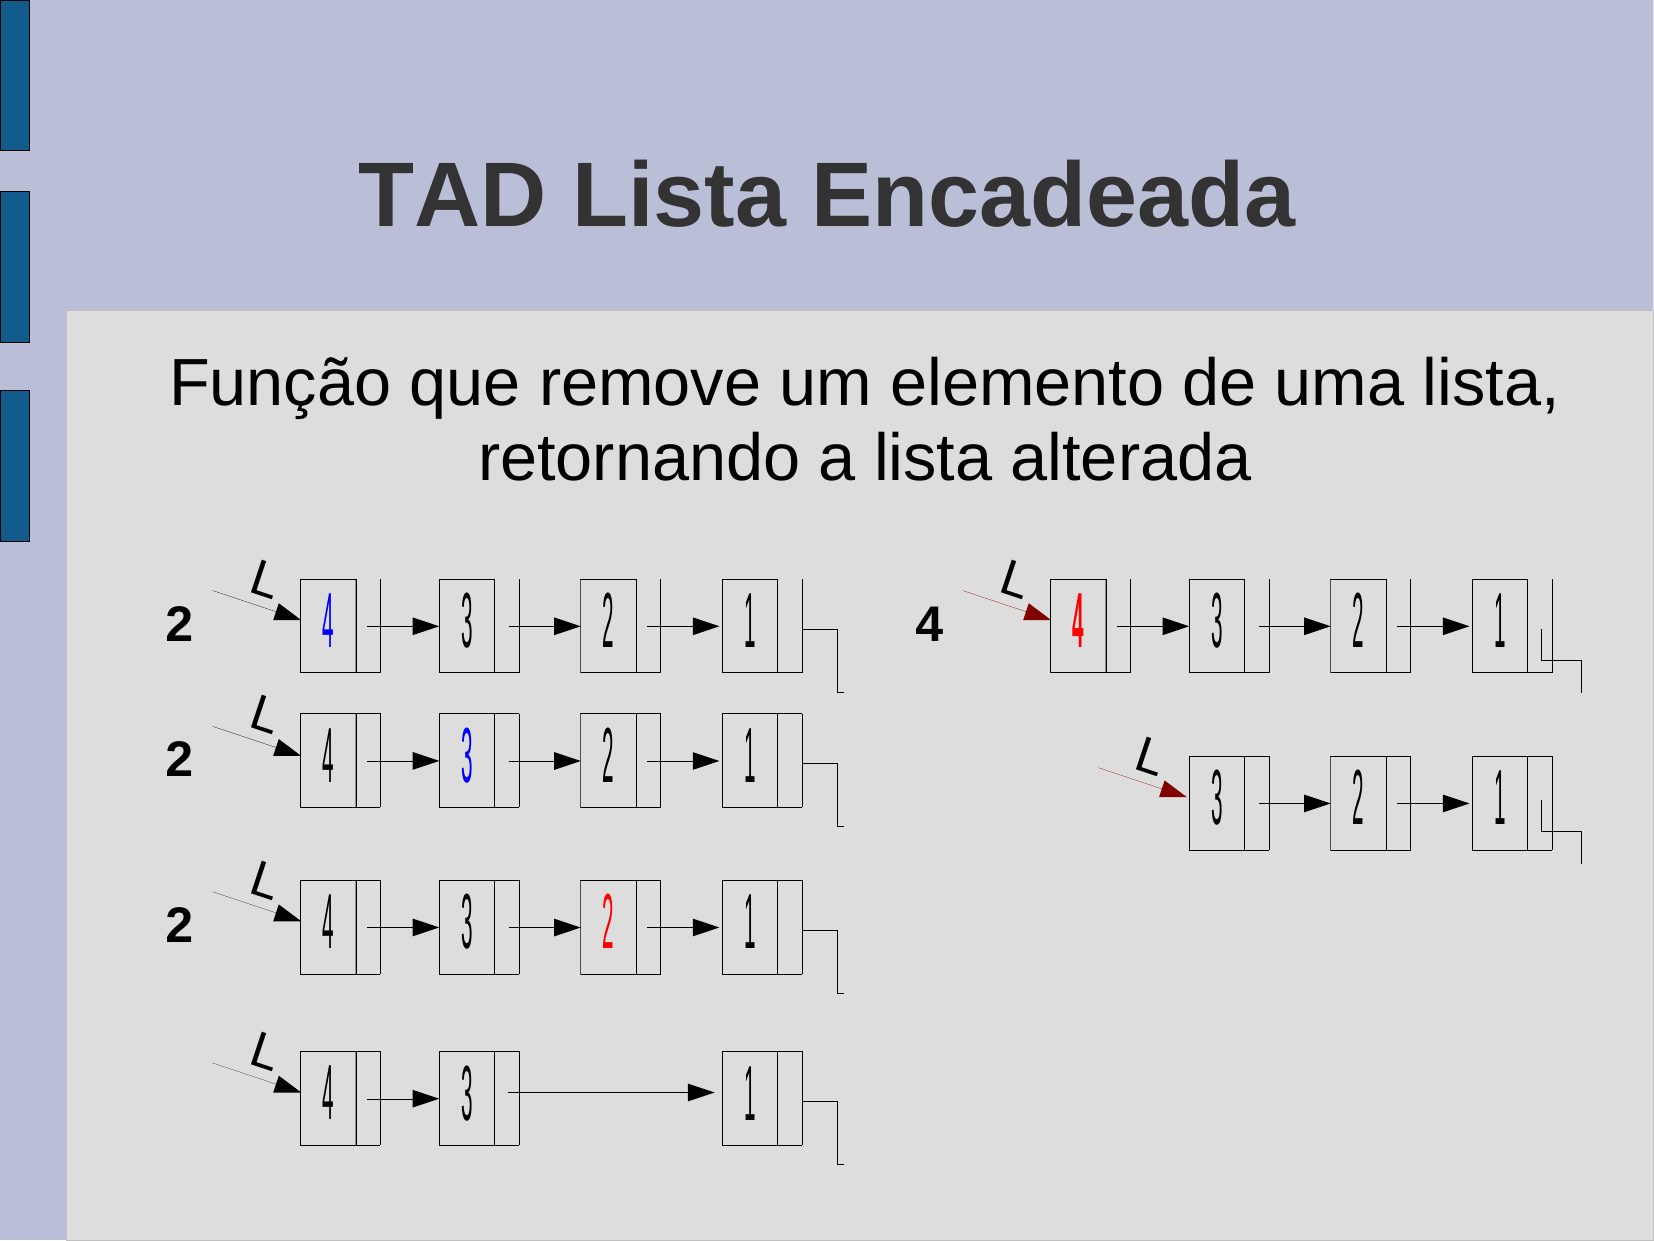

# TAD Lista Encadeada
Função que remove um elemento de uma lista,
retornando a lista alterada
L
4
L
2
2
L
L
L
2
L